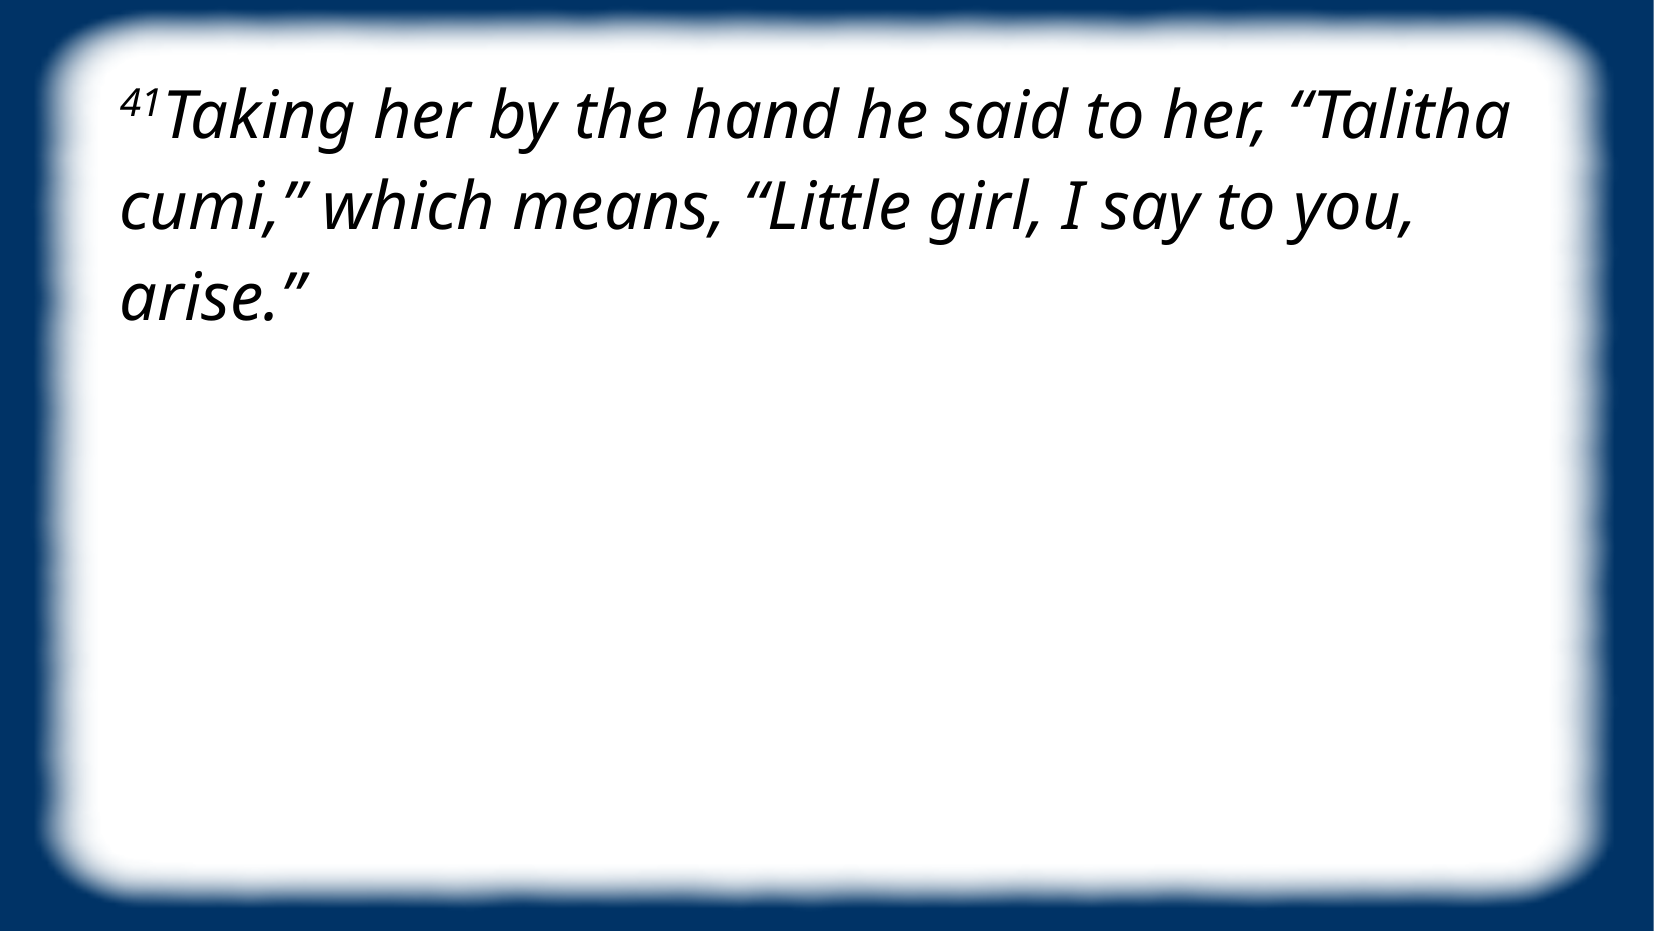

41Taking her by the hand he said to her, “Talitha cumi,” which means, “Little girl, I say to you, arise.”